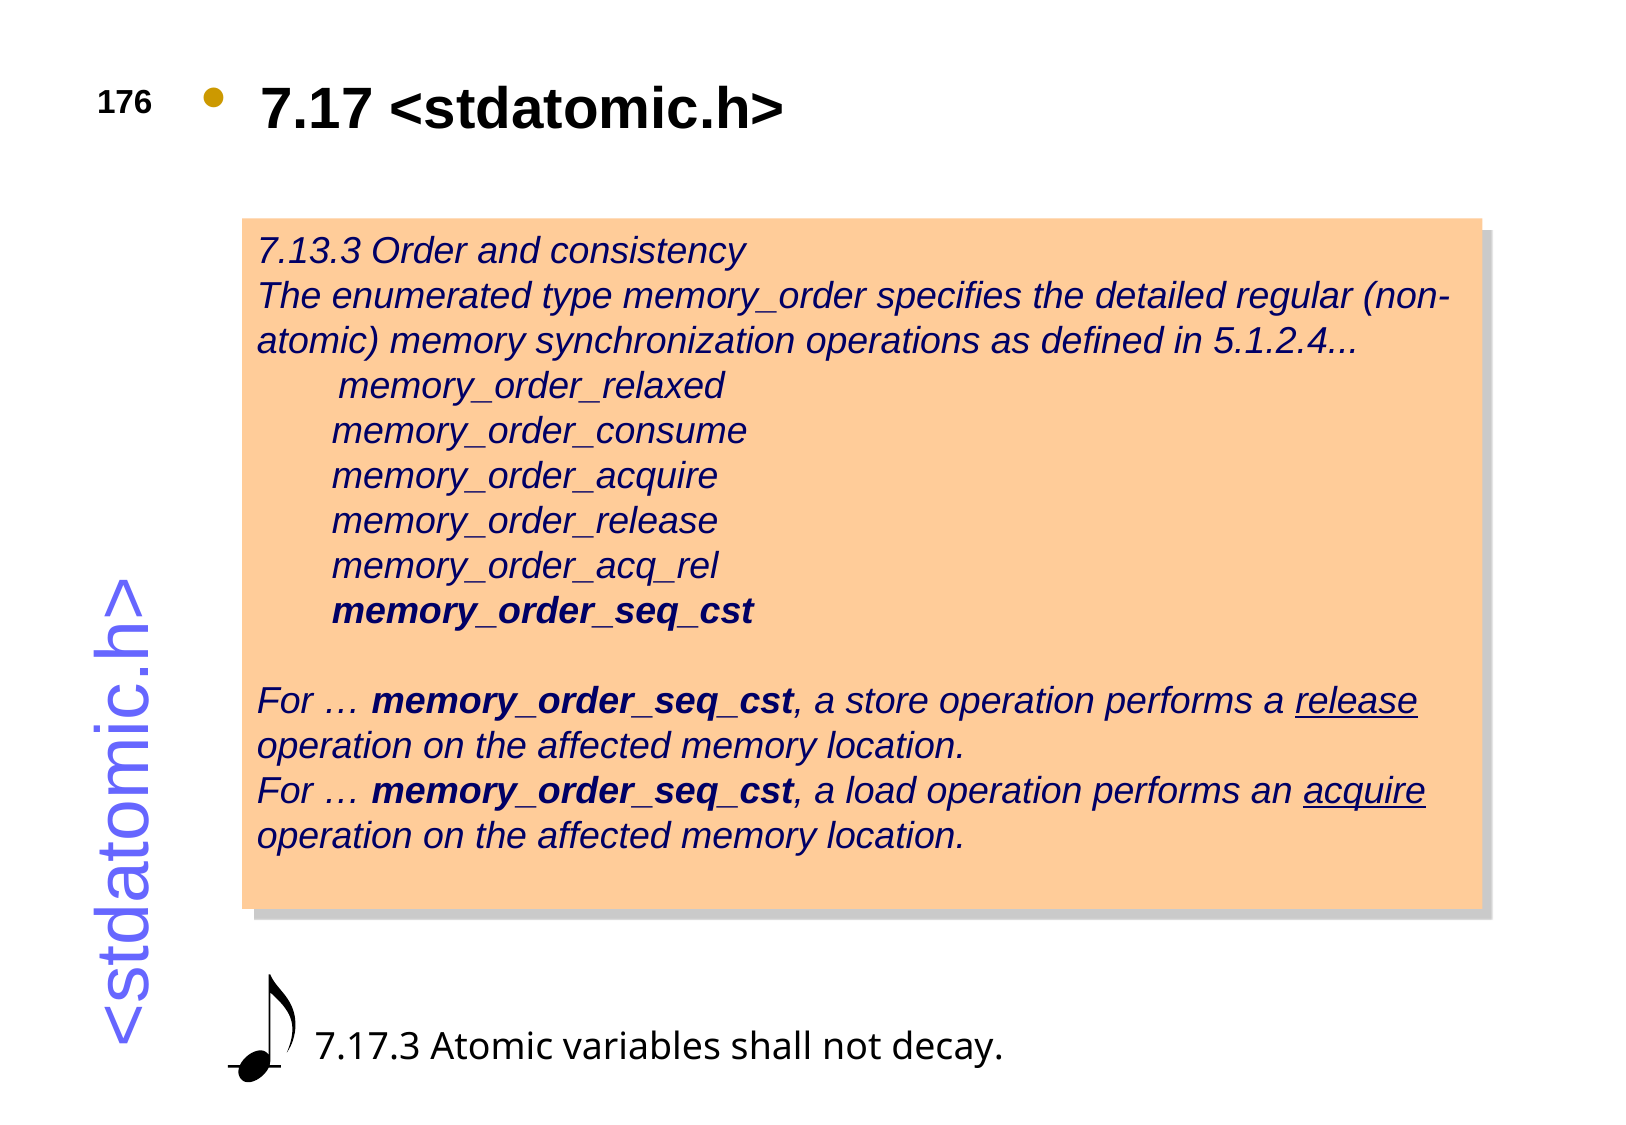

176
7.17 <stdatomic.h>
7.13.3 Order and consistency
The enumerated type memory_order specifies the detailed regular (non-atomic) memory synchronization operations as defined in 5.1.2.4...
	 memory_order_relaxed
	memory_order_consume
	memory_order_acquire
	memory_order_release
	memory_order_acq_rel
	memory_order_seq_cst
For … memory_order_seq_cst, a store operation performs a release operation on the affected memory location.
For … memory_order_seq_cst, a load operation performs an acquire operation on the affected memory location.
# <stdatomic.h>
7.17.3 Atomic variables shall not decay.